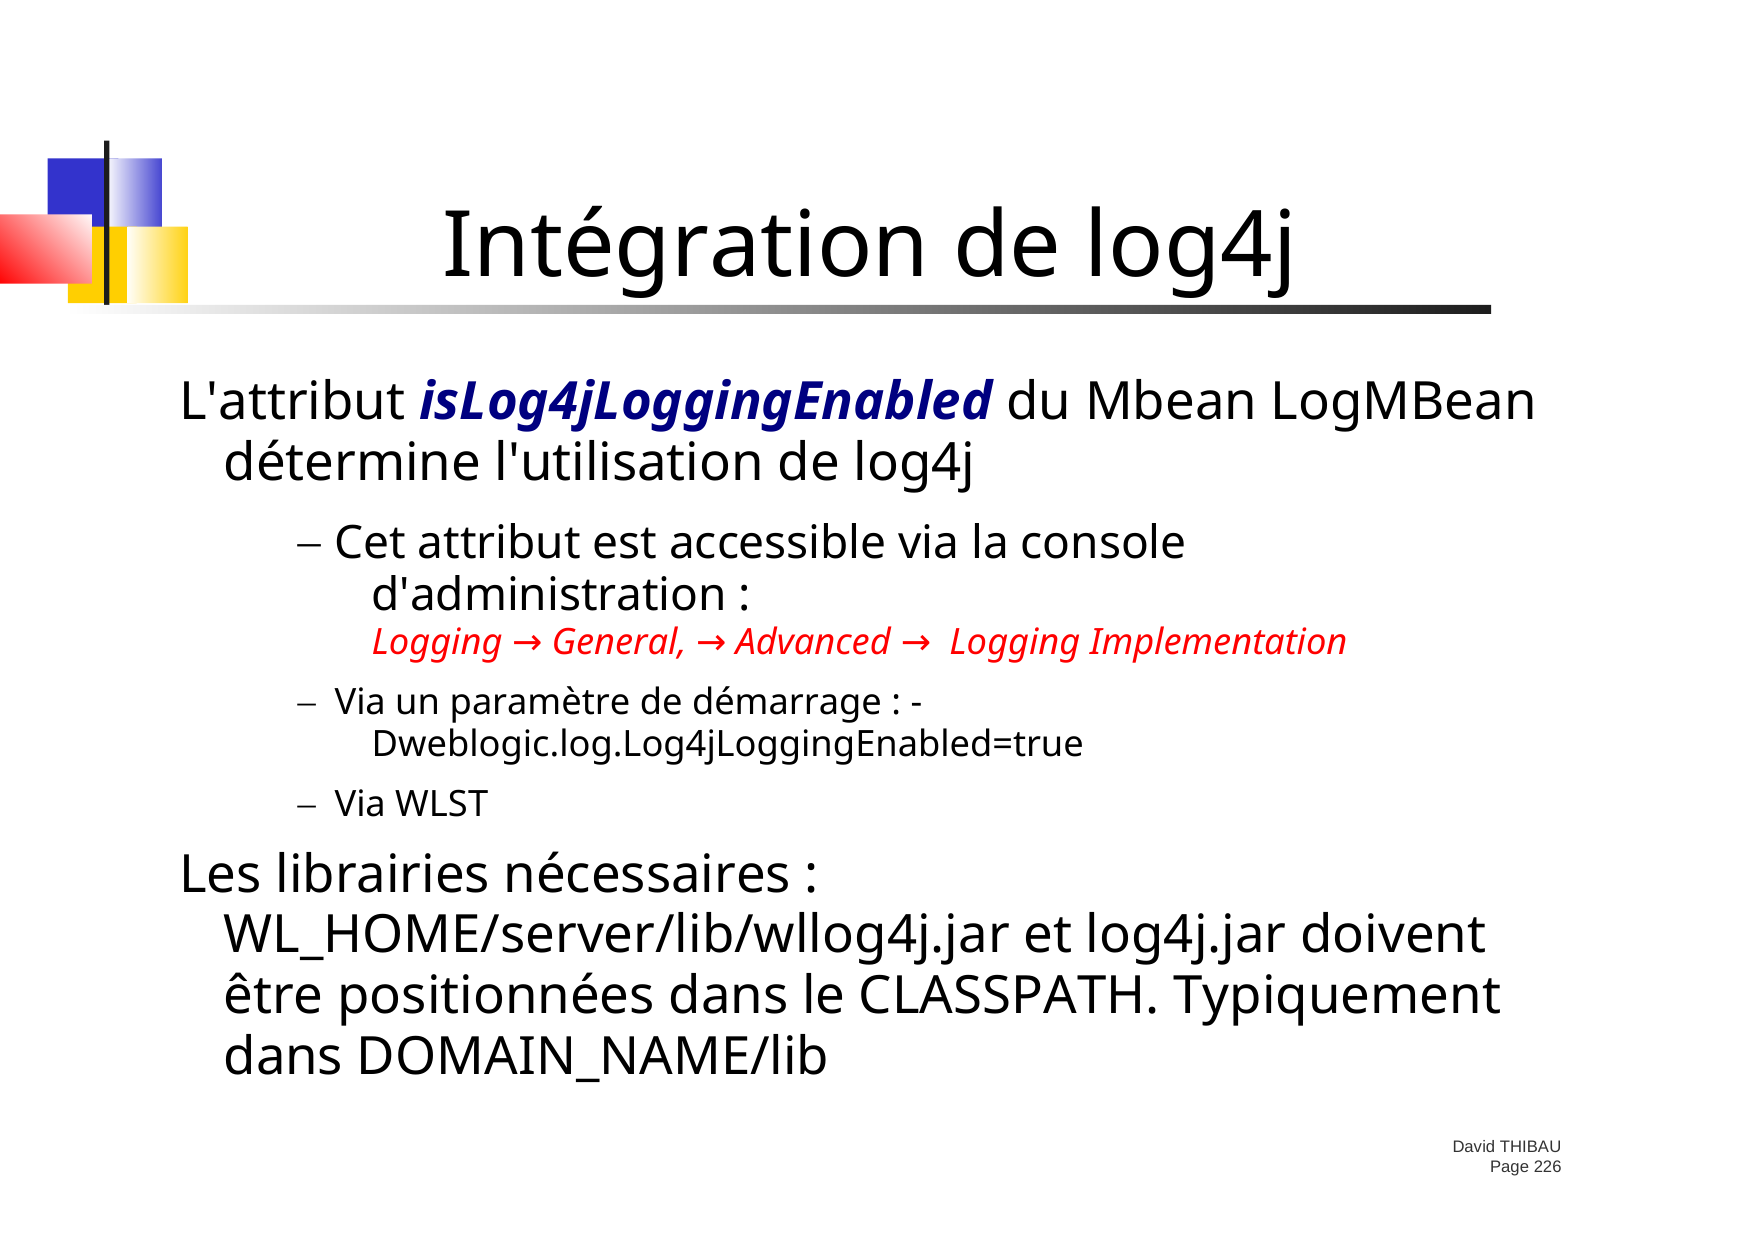

# Intégration de log4j
L'attribut isLog4jLoggingEnabled du Mbean LogMBean détermine l'utilisation de log4j
Cet attribut est accessible via la console d'administration :
Logging → General, → Advanced → Logging Implementation
Via un paramètre de démarrage : -Dweblogic.log.Log4jLoggingEnabled=true
Via WLST
Les librairies nécessaires : WL_HOME/server/lib/wllog4j.jar et log4j.jar doivent être positionnées dans le CLASSPATH. Typiquement dans DOMAIN_NAME/lib